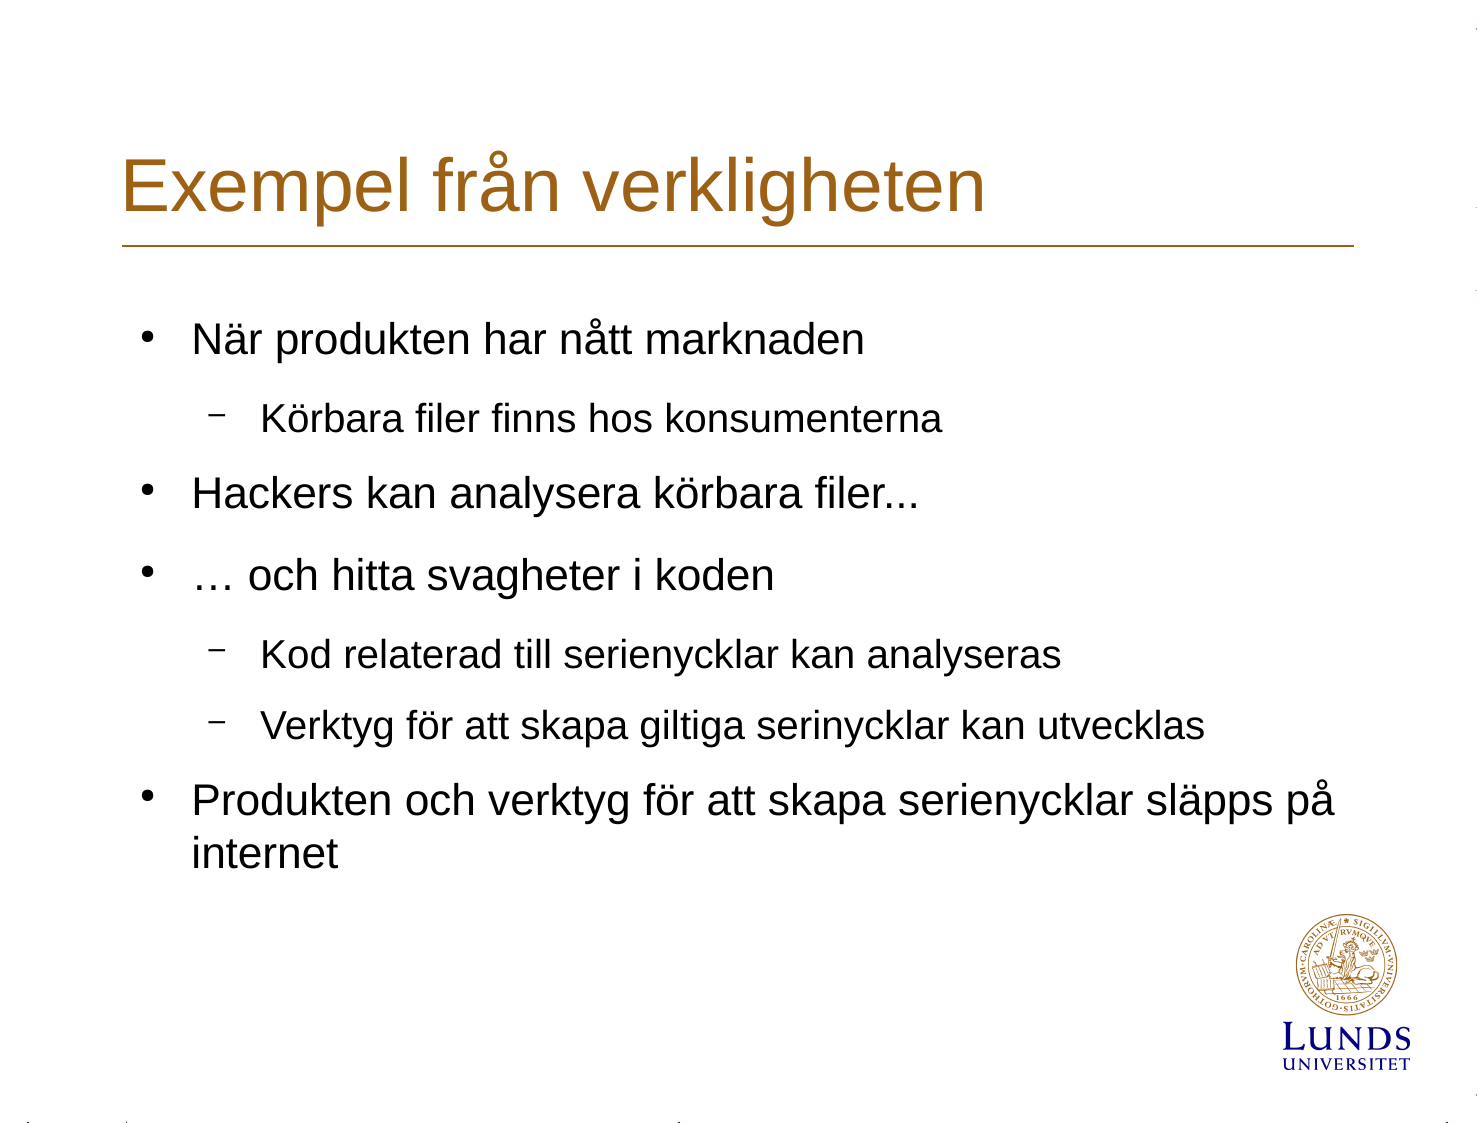

# Exempel från verkligheten
När produkten har nått marknaden
Körbara filer finns hos konsumenterna
Hackers kan analysera körbara filer...
… och hitta svagheter i koden
Kod relaterad till serienycklar kan analyseras
Verktyg för att skapa giltiga serinycklar kan utvecklas
Produkten och verktyg för att skapa serienycklar släpps på internet